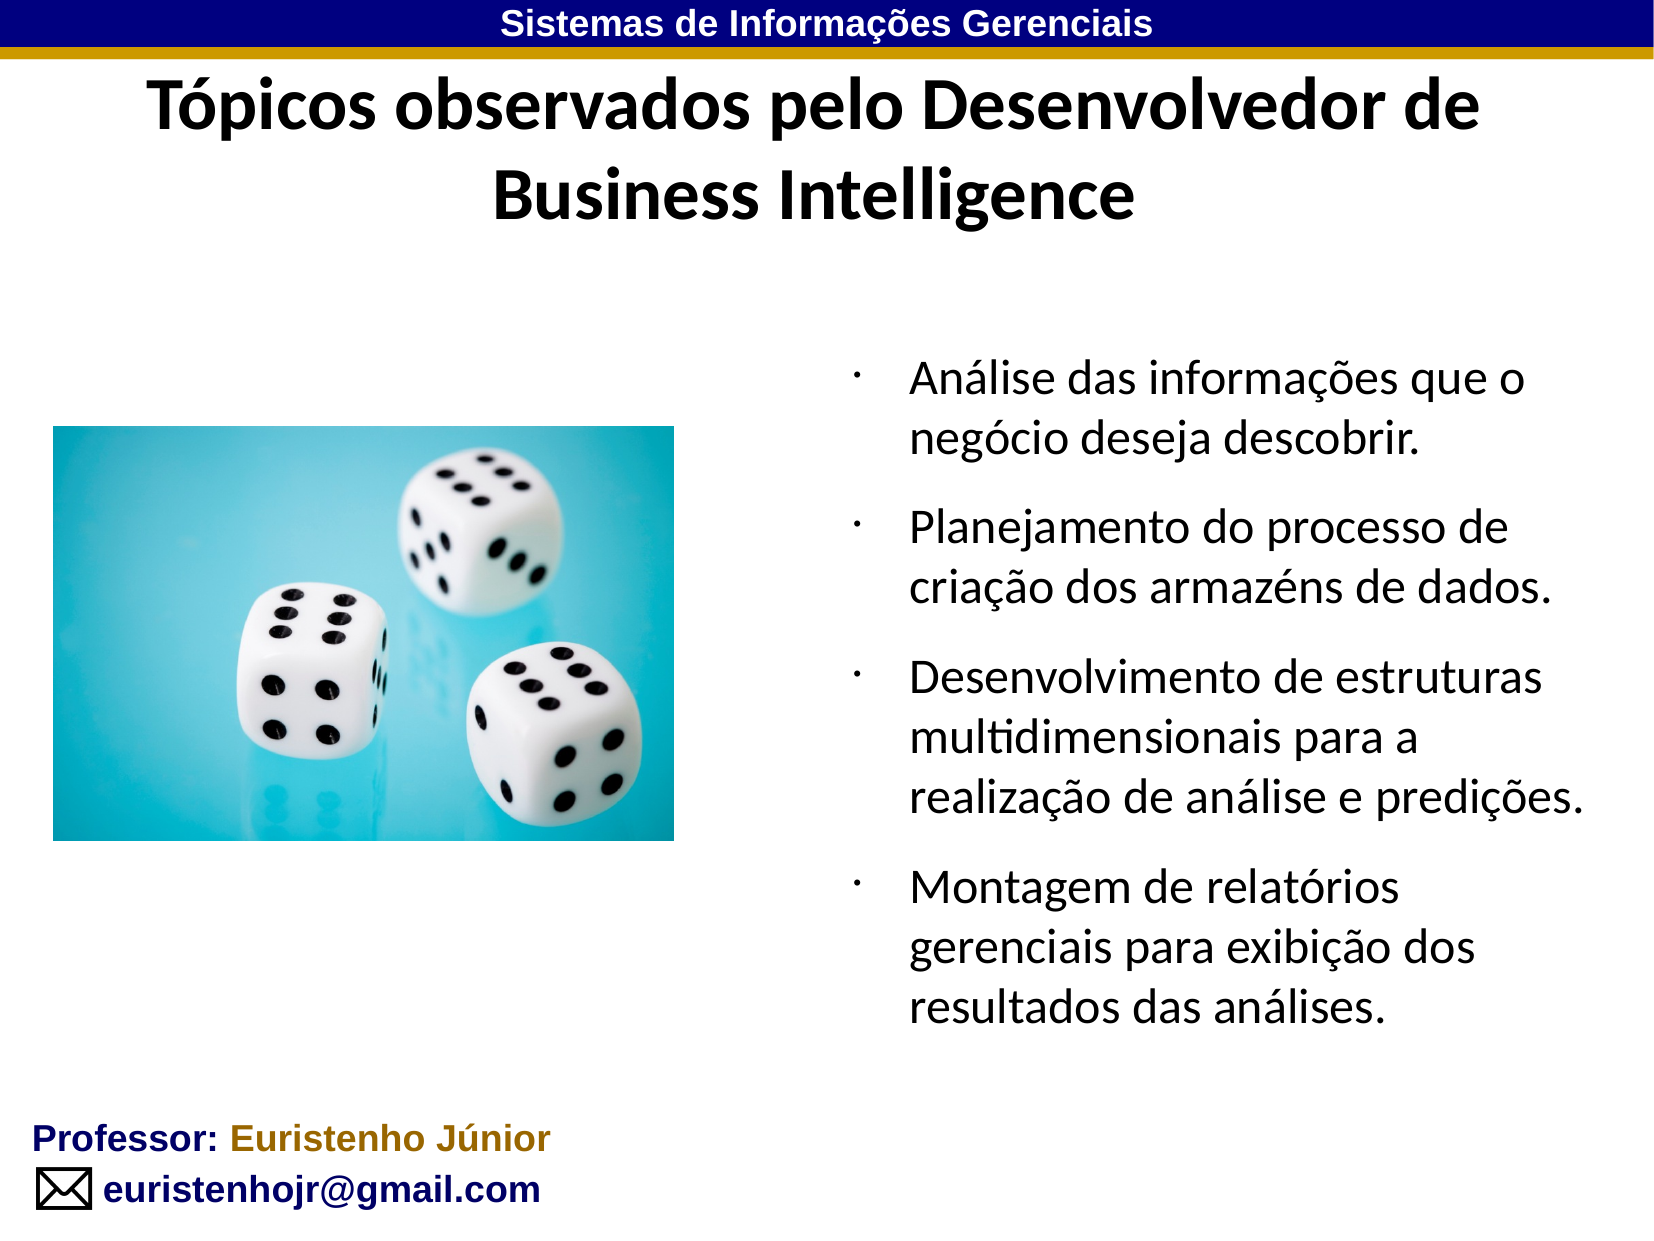

Empreendedorismo
Sistemas de Informações Gerenciais
# Tópicos observados pelo Desenvolvedor de Business Intelligence
Análise das informações que o negócio deseja descobrir.
Planejamento do processo de criação dos armazéns de dados.
Desenvolvimento de estruturas multidimensionais para a realização de análise e predições.
Montagem de relatórios gerenciais para exibição dos resultados das análises.
Professor: Euristenho Júnior
euristenhojr@gmail.com